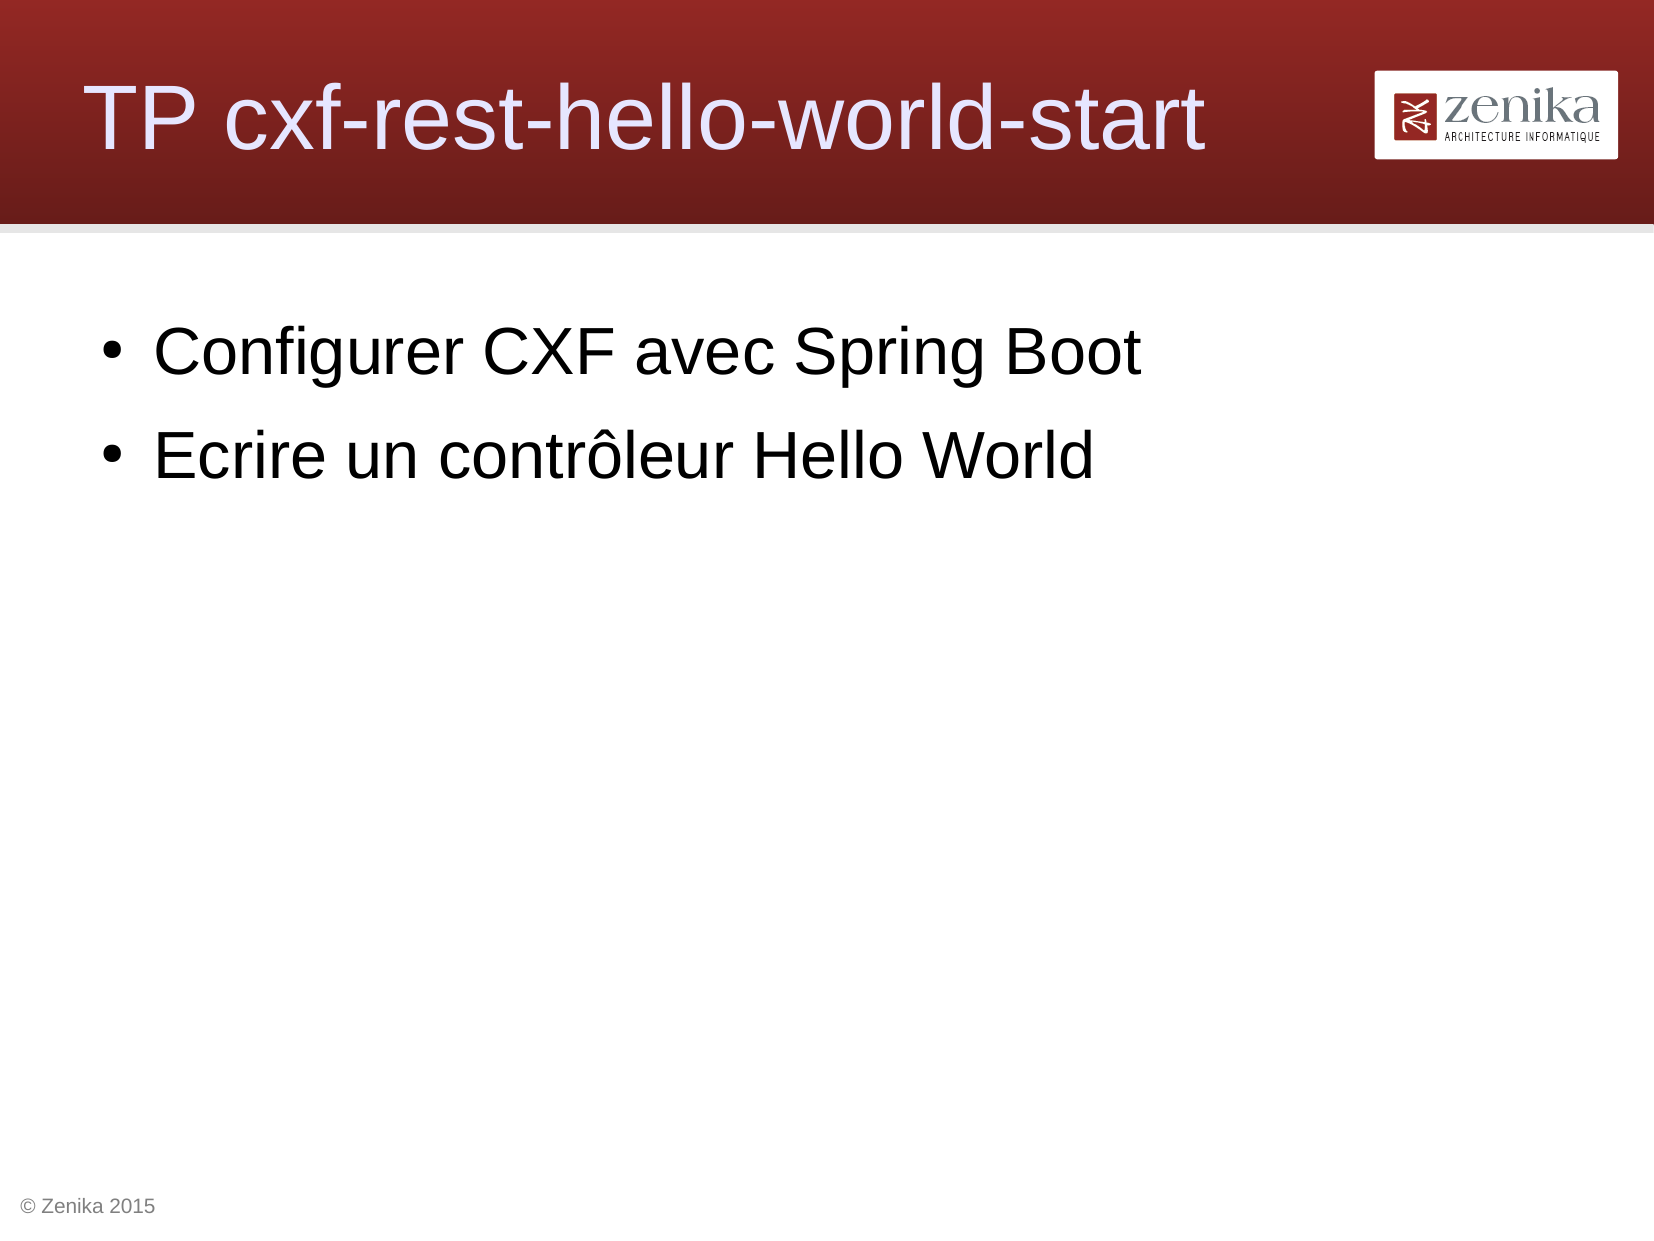

# TP cxf-rest-hello-world-start
Configurer CXF avec Spring Boot
Ecrire un contrôleur Hello World